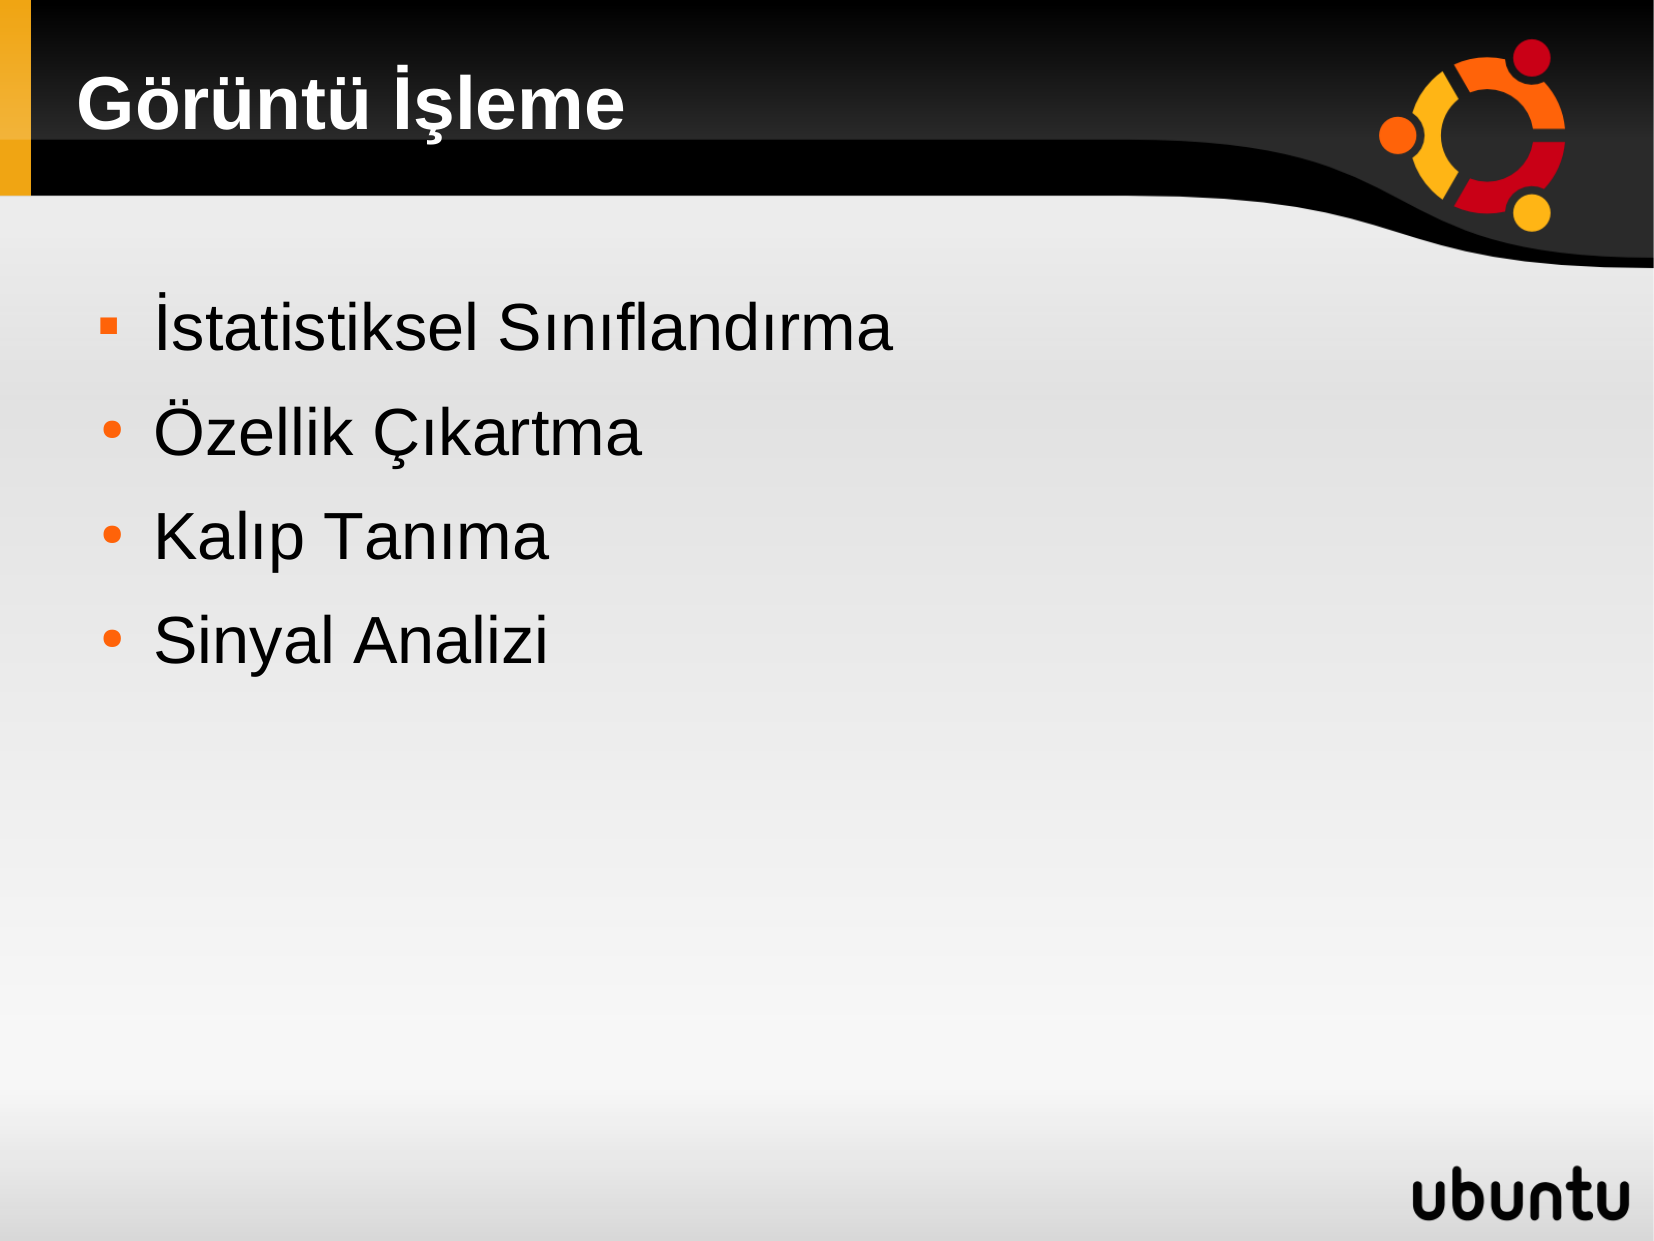

# Görüntü İşleme
İstatistiksel Sınıflandırma
Özellik Çıkartma
Kalıp Tanıma
Sinyal Analizi